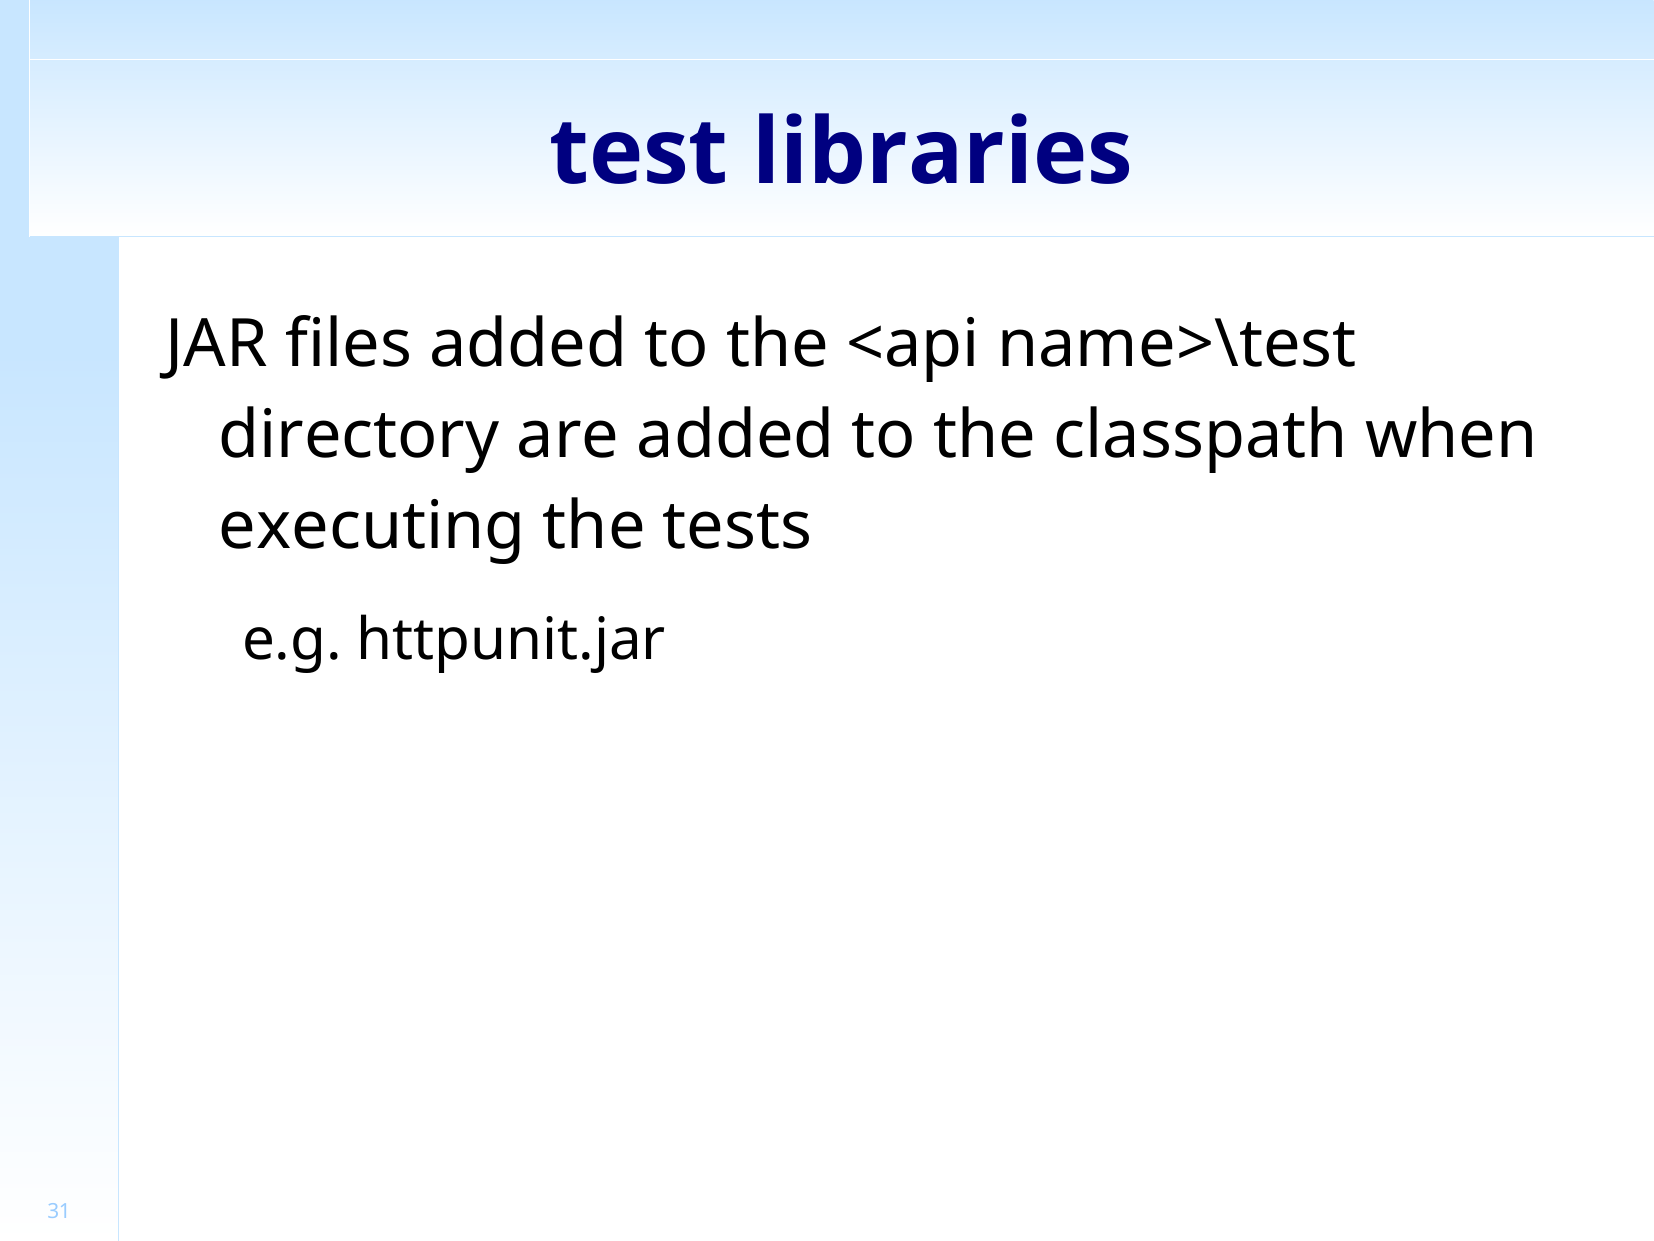

# test libraries
JAR files added to the <api name>\test directory are added to the classpath when executing the tests
e.g. httpunit.jar